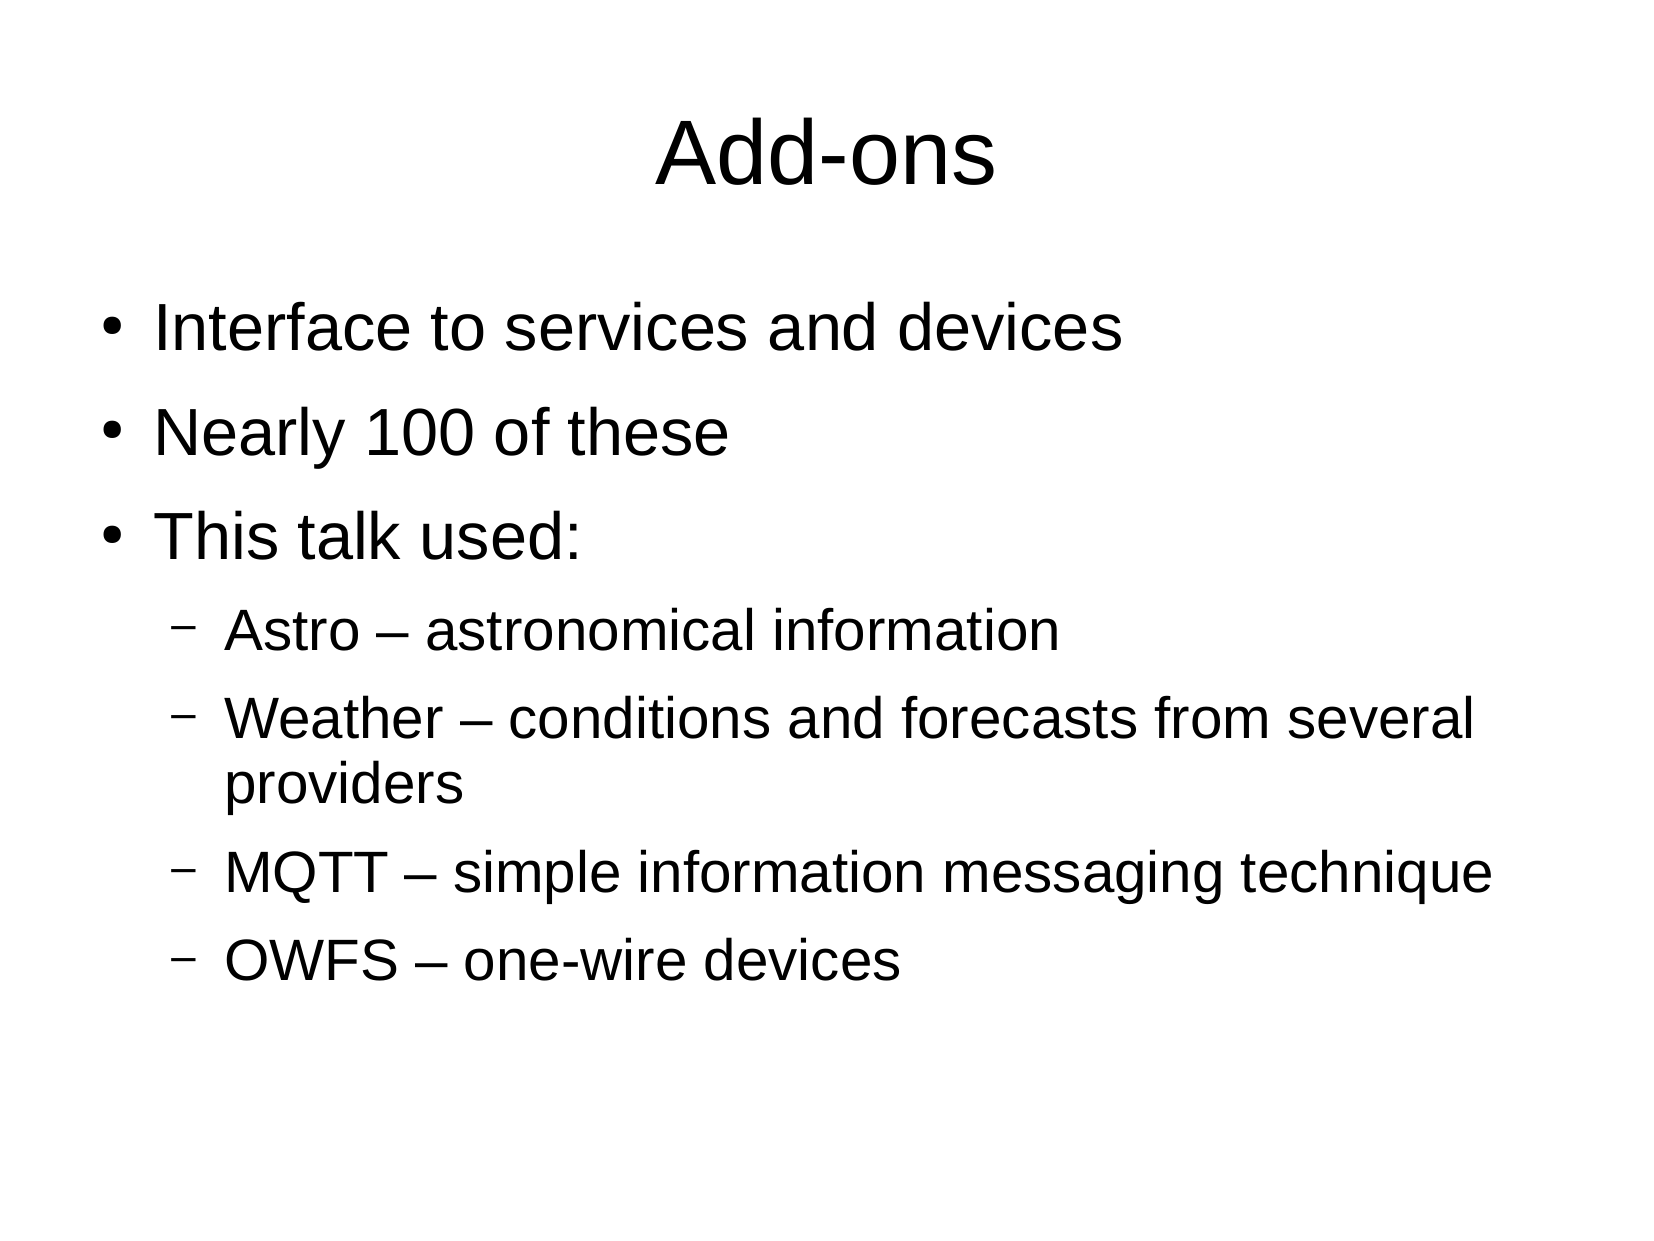

# Add-ons
Interface to services and devices
Nearly 100 of these
This talk used:
Astro – astronomical information
Weather – conditions and forecasts from several providers
MQTT – simple information messaging technique
OWFS – one-wire devices